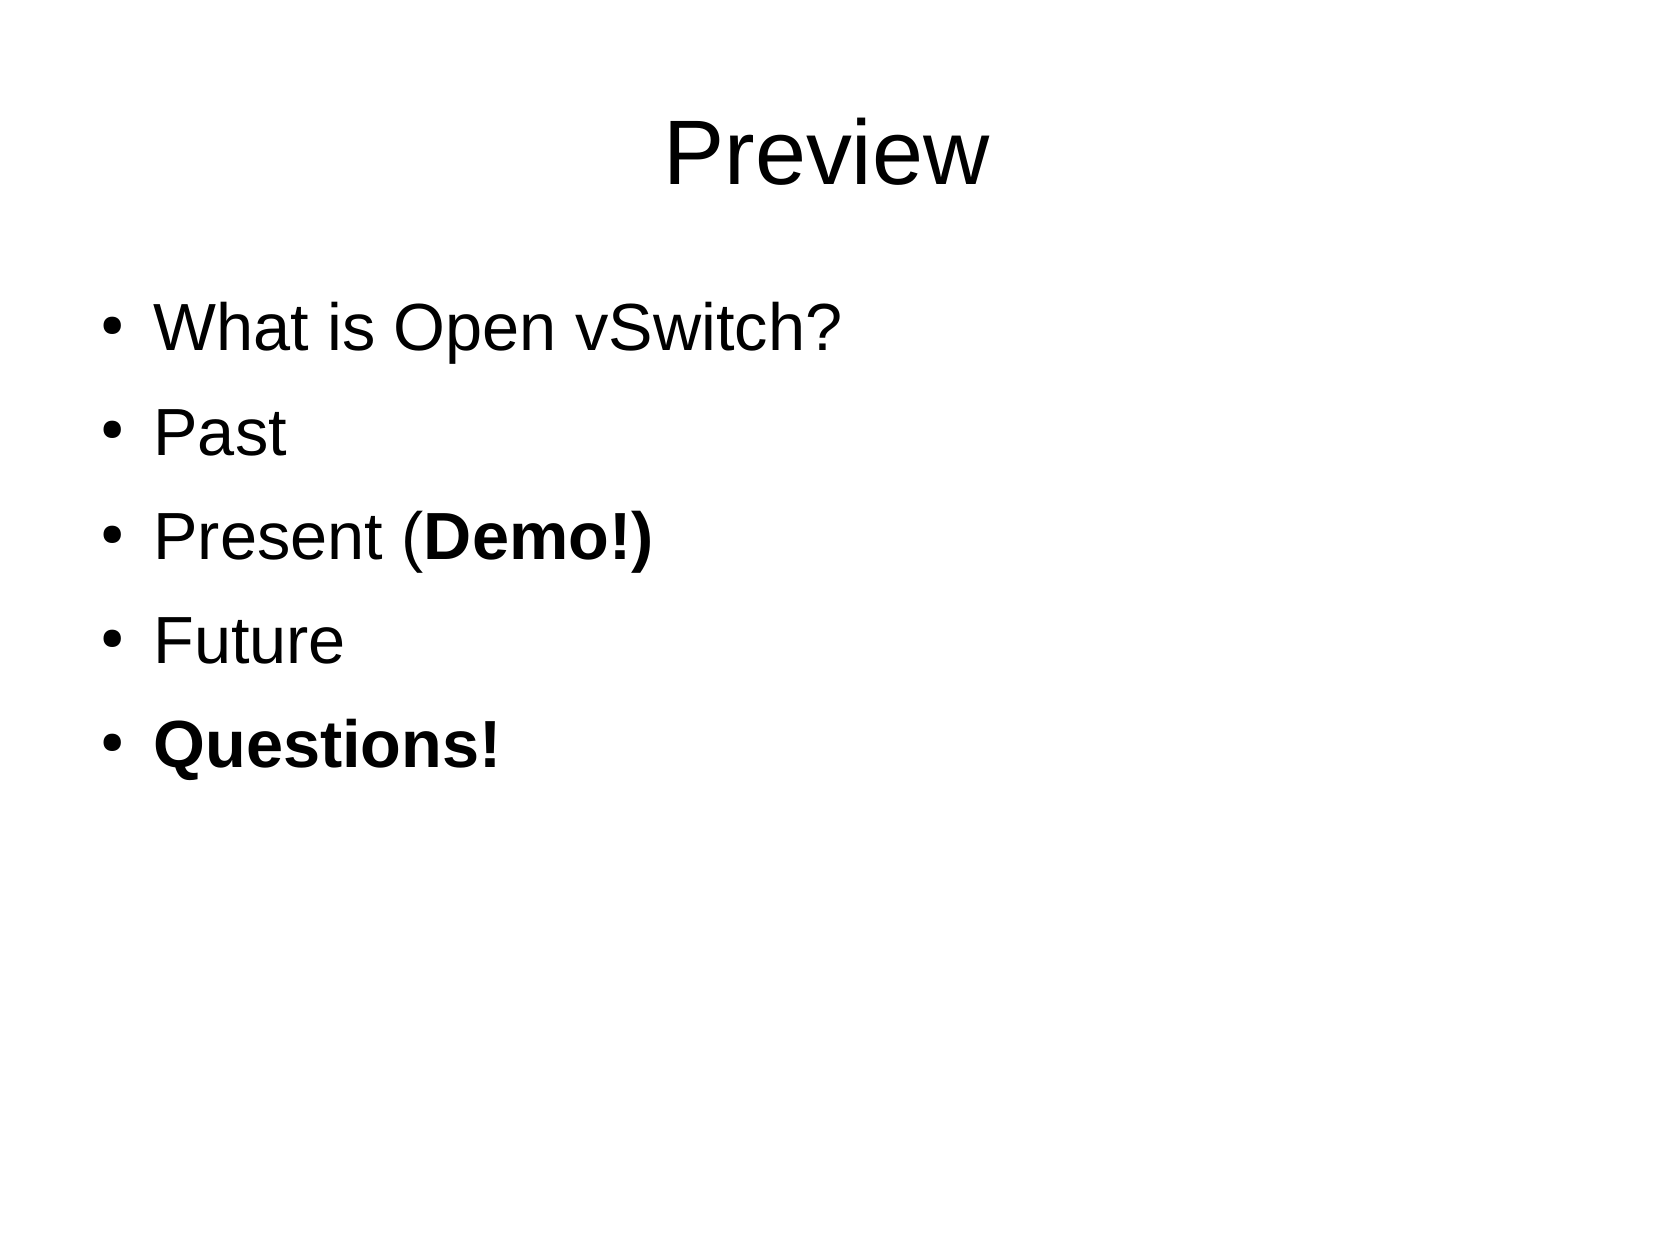

# Preview
What is Open vSwitch?
Past
Present (Demo!)
Future
Questions!